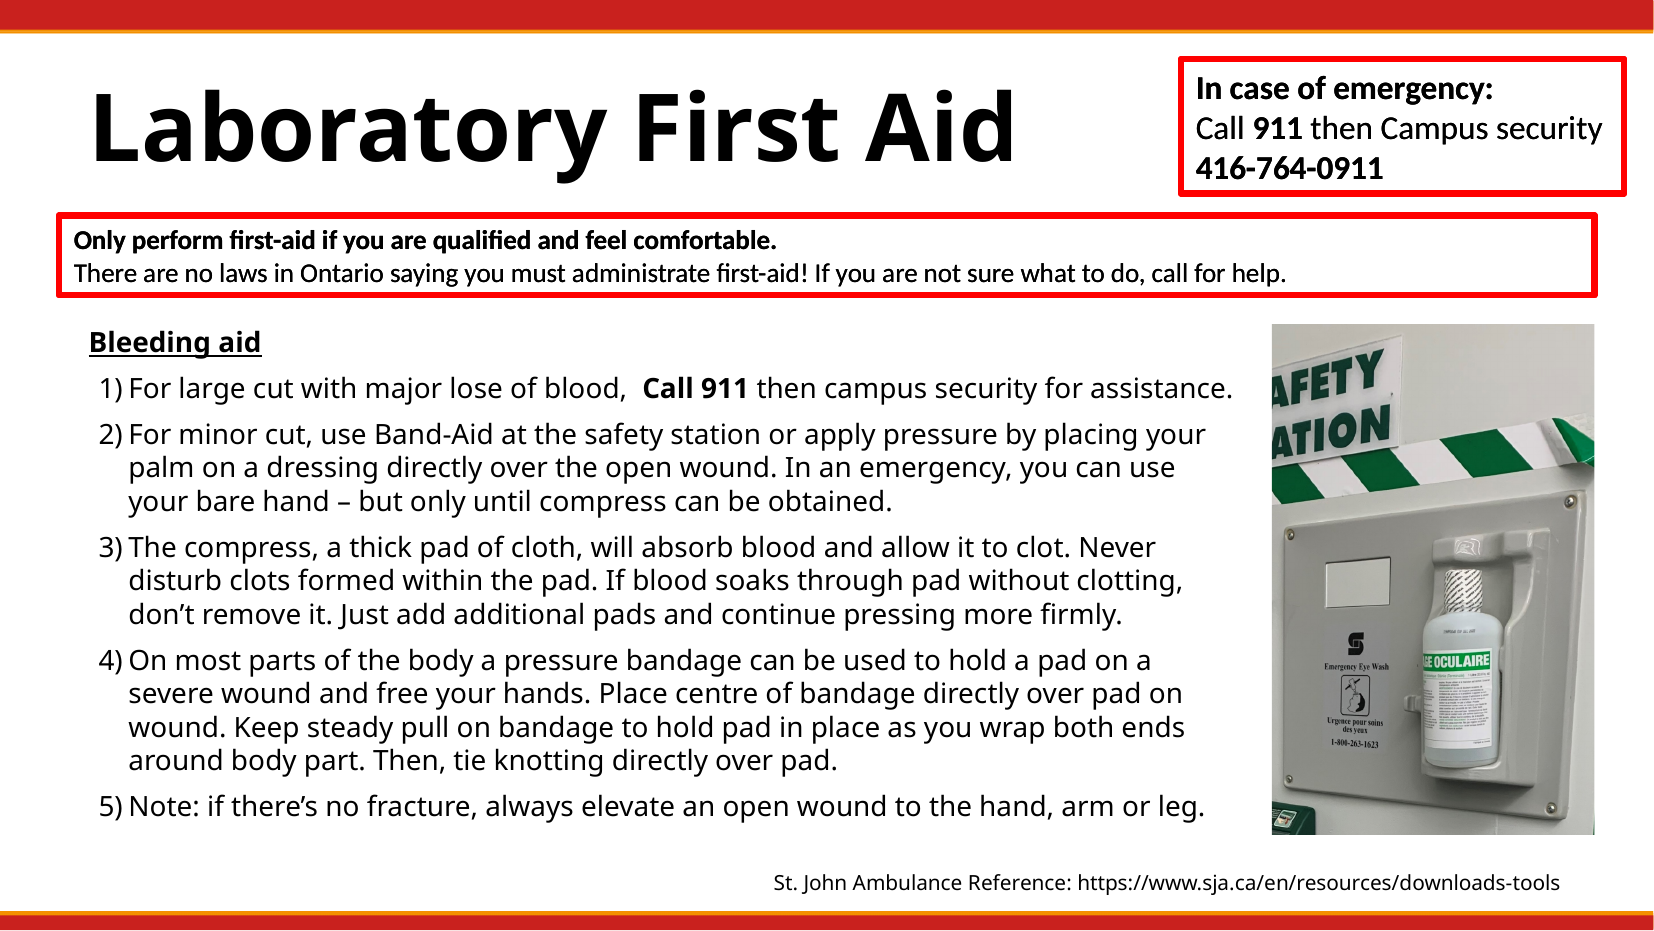

# Laboratory First Aid
In case of emergency:
Call 911 then Campus security 416-764-0911
In case of emergency:
Call 911 then Campus security 416-764-0911
Only perform first-aid if you are qualified and feel comfortable.
There are no laws in Ontario saying you must administrate first-aid! If you are not sure what to do, call for help.
Only perform first-aid if you are qualified and feel comfortable.
There are no laws in Ontario saying you must administrate first-aid! If you are not sure what to do, call for help.
Bleeding aid
For large cut with major lose of blood, Call 911 then campus security for assistance.
For minor cut, use Band-Aid at the safety station or apply pressure by placing your palm on a dressing directly over the open wound. In an emergency, you can use your bare hand – but only until compress can be obtained.
The compress, a thick pad of cloth, will absorb blood and allow it to clot. Never disturb clots formed within the pad. If blood soaks through pad without clotting, don’t remove it. Just add additional pads and continue pressing more firmly.
On most parts of the body a pressure bandage can be used to hold a pad on a severe wound and free your hands. Place centre of bandage directly over pad on wound. Keep steady pull on bandage to hold pad in place as you wrap both ends around body part. Then, tie knotting directly over pad.
Note: if there’s no fracture, always elevate an open wound to the hand, arm or leg.
St. John Ambulance Reference: https://www.sja.ca/en/resources/downloads-tools